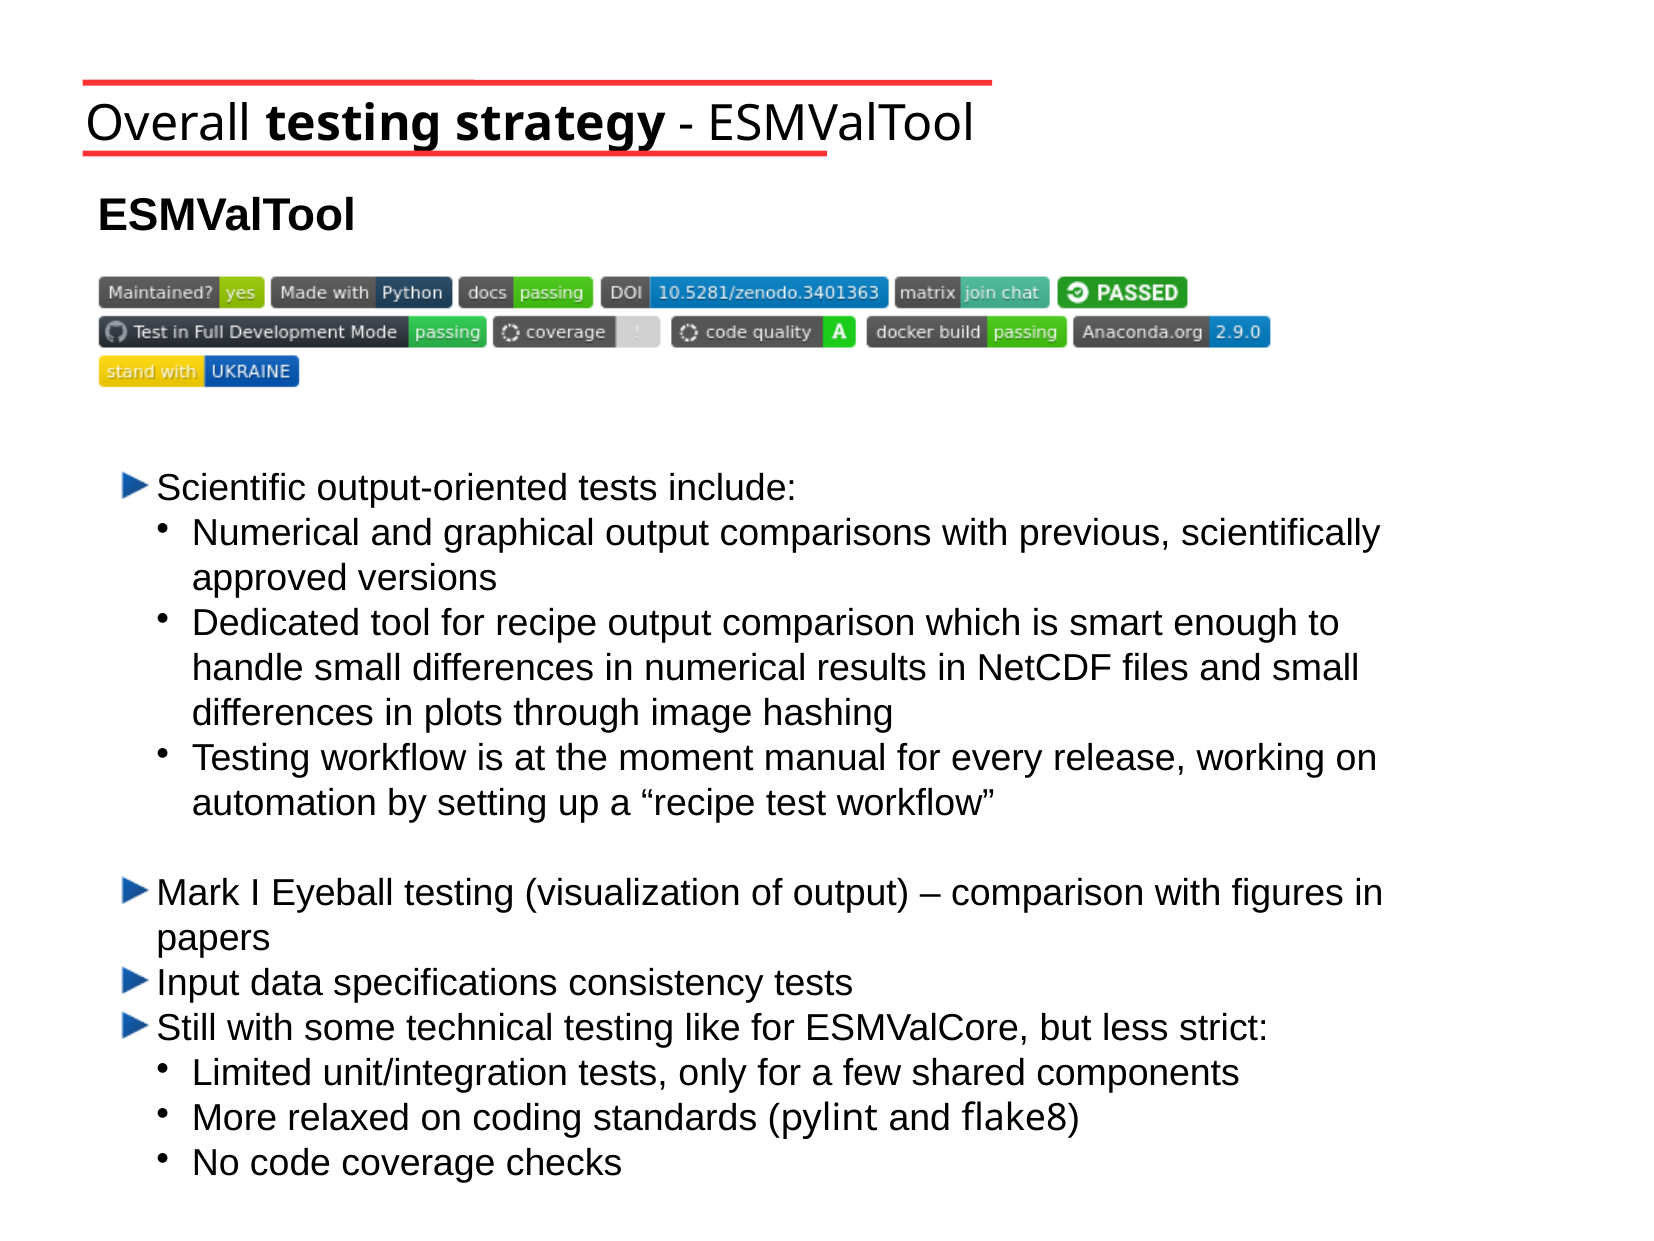

Overall testing strategy - ESMValTool
ESMValTool
Scientific output-oriented tests include:
Numerical and graphical output comparisons with previous, scientifically approved versions
Dedicated tool for recipe output comparison which is smart enough to handle small differences in numerical results in NetCDF files and small differences in plots through image hashing
Testing workflow is at the moment manual for every release, working on automation by setting up a “recipe test workflow”
Mark I Eyeball testing (visualization of output) – comparison with figures in papers
Input data specifications consistency tests
Still with some technical testing like for ESMValCore, but less strict:
Limited unit/integration tests, only for a few shared components
More relaxed on coding standards (pylint and flake8)
No code coverage checks